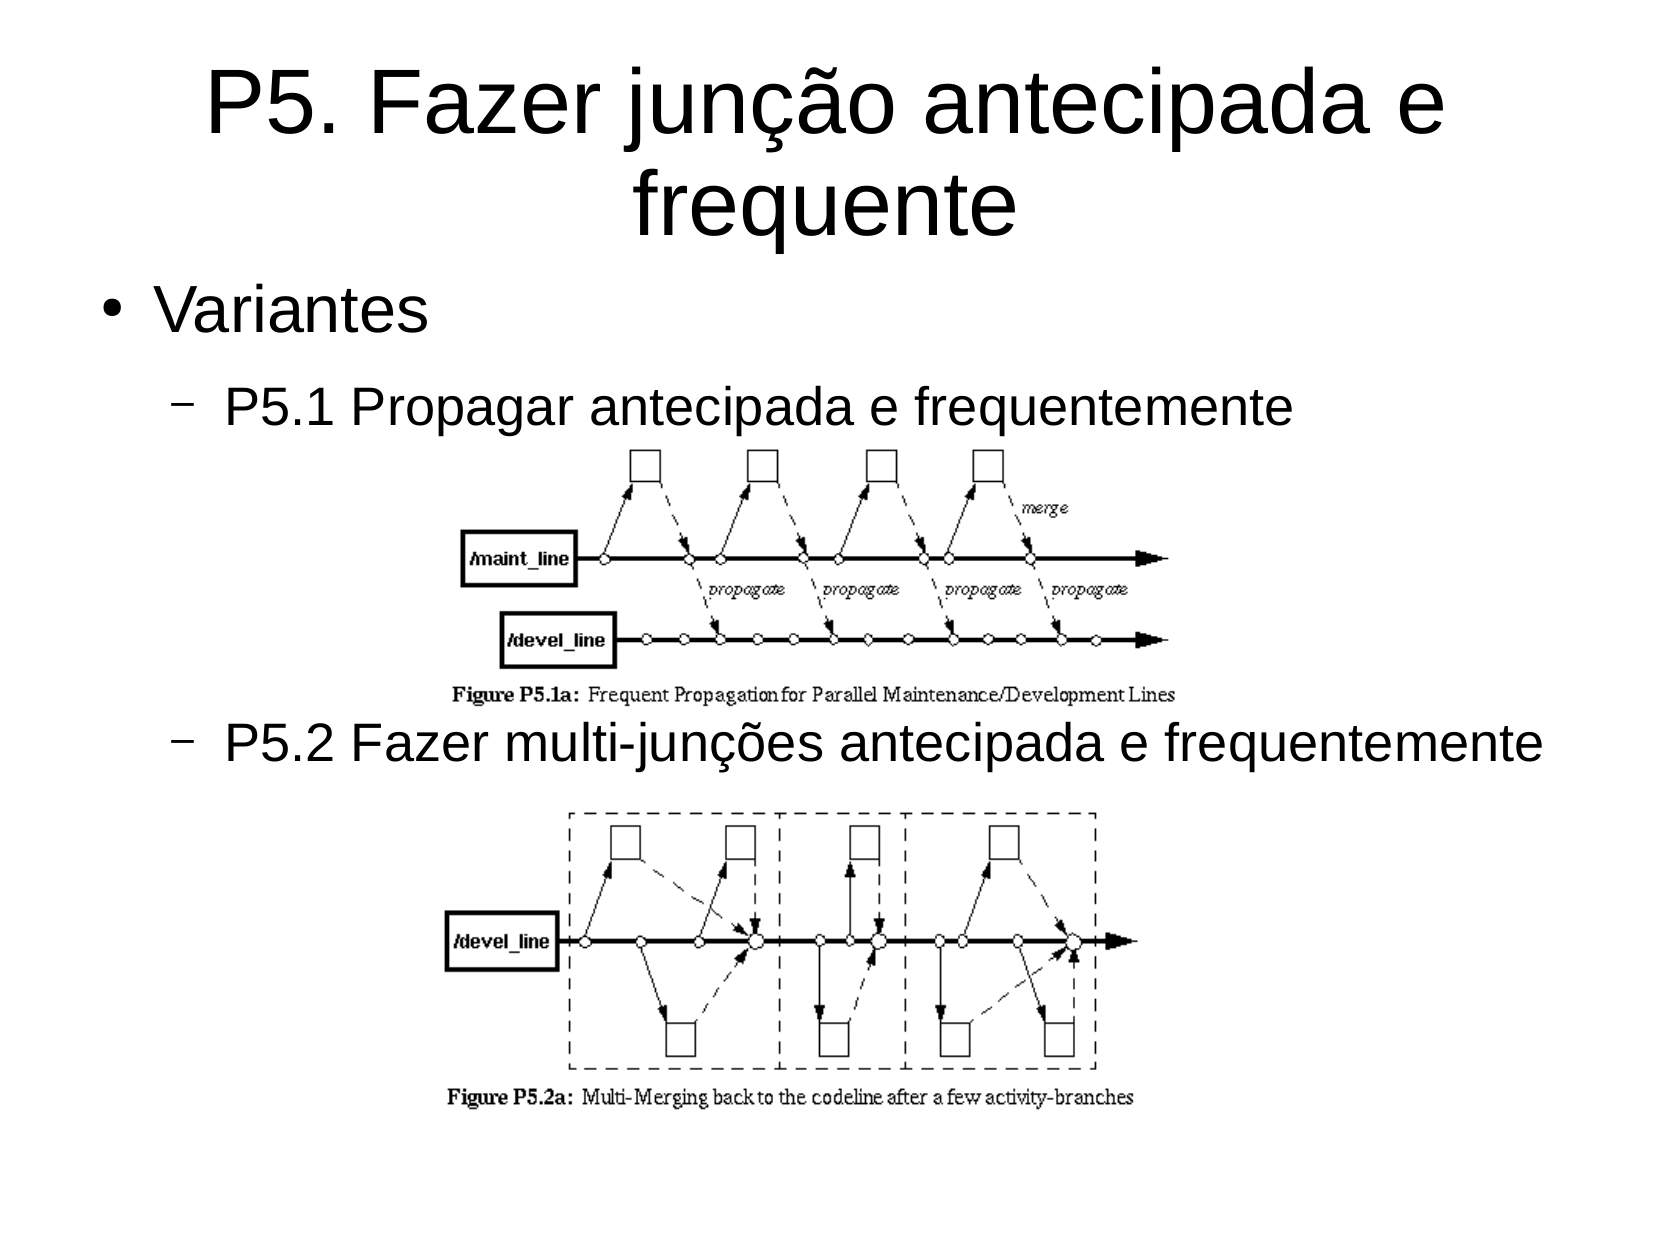

P5. Fazer junção antecipada e frequente
# Variantes
P5.1 Propagar antecipada e frequentemente
P5.2 Fazer multi-junções antecipada e frequentemente